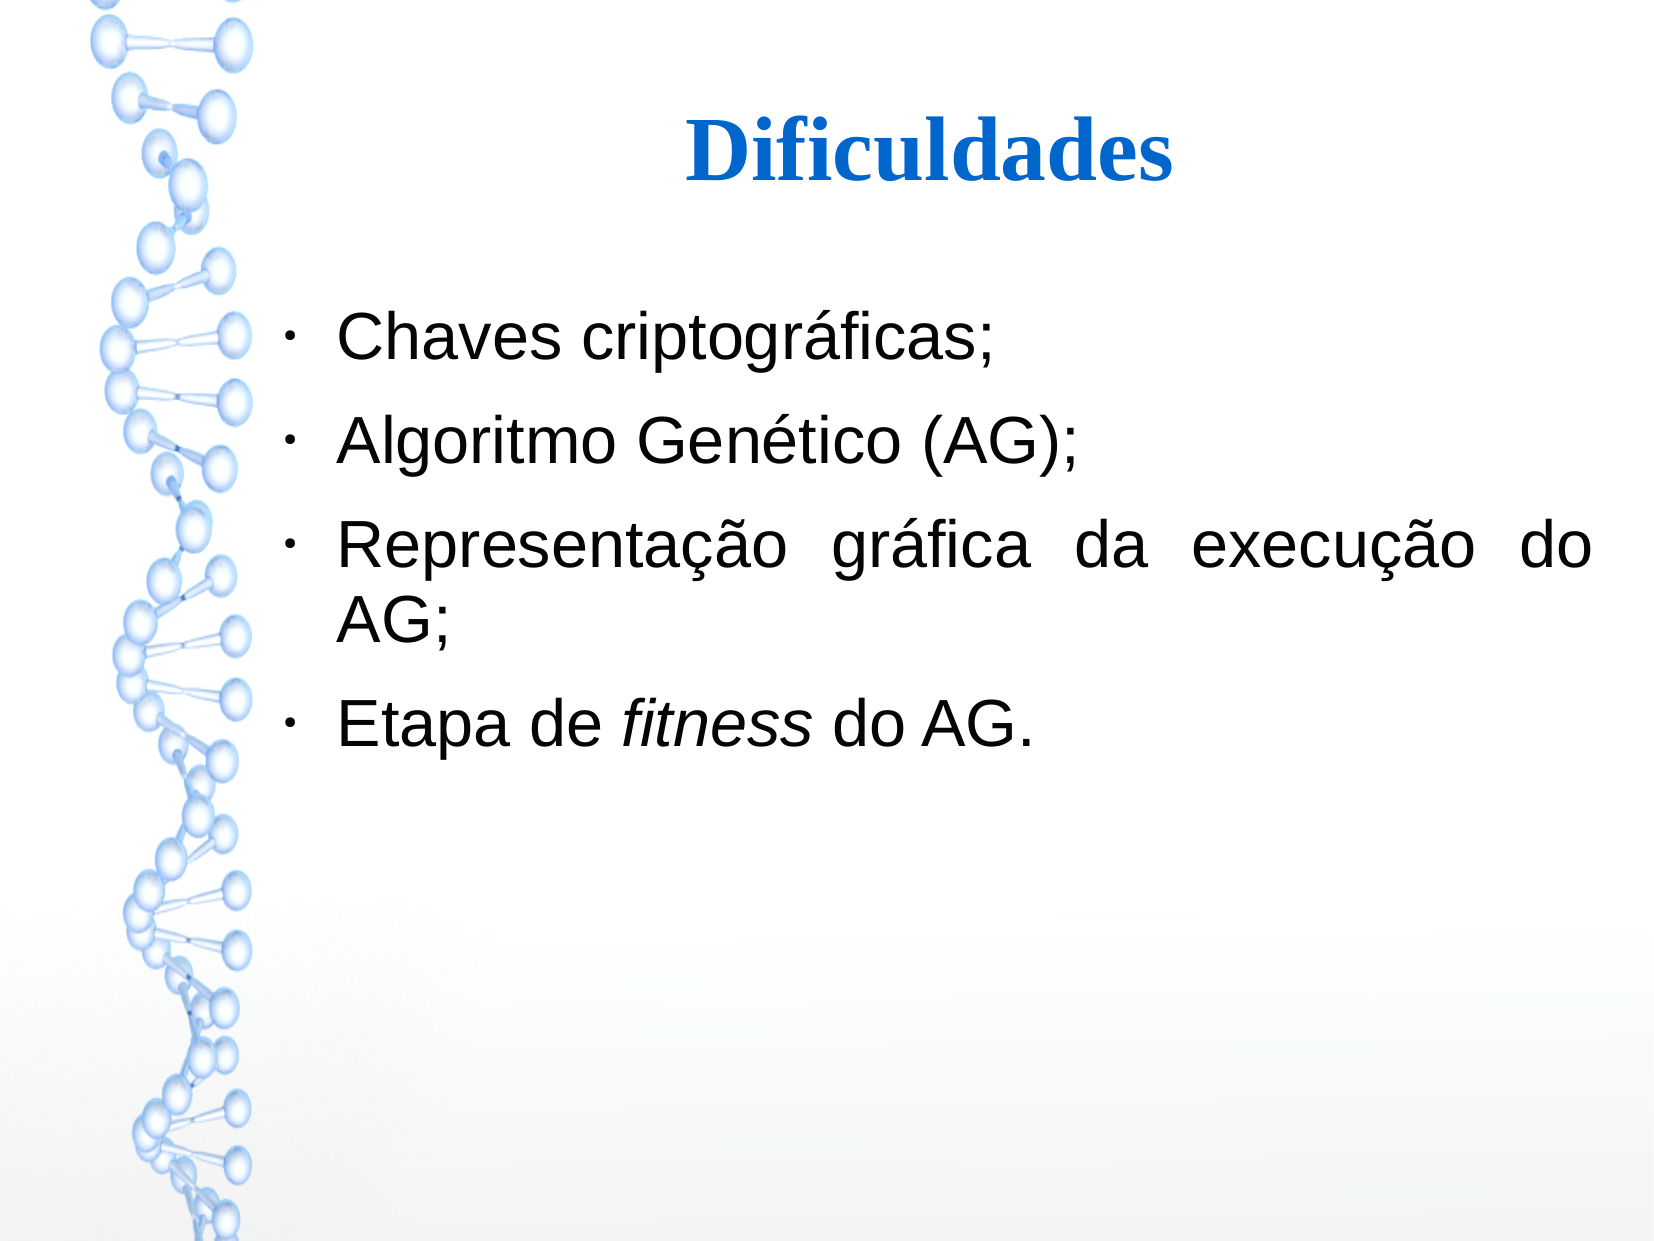

# Dificuldades
Chaves criptográficas;
Algoritmo Genético (AG);
Representação gráfica da execução do AG;
Etapa de fitness do AG.